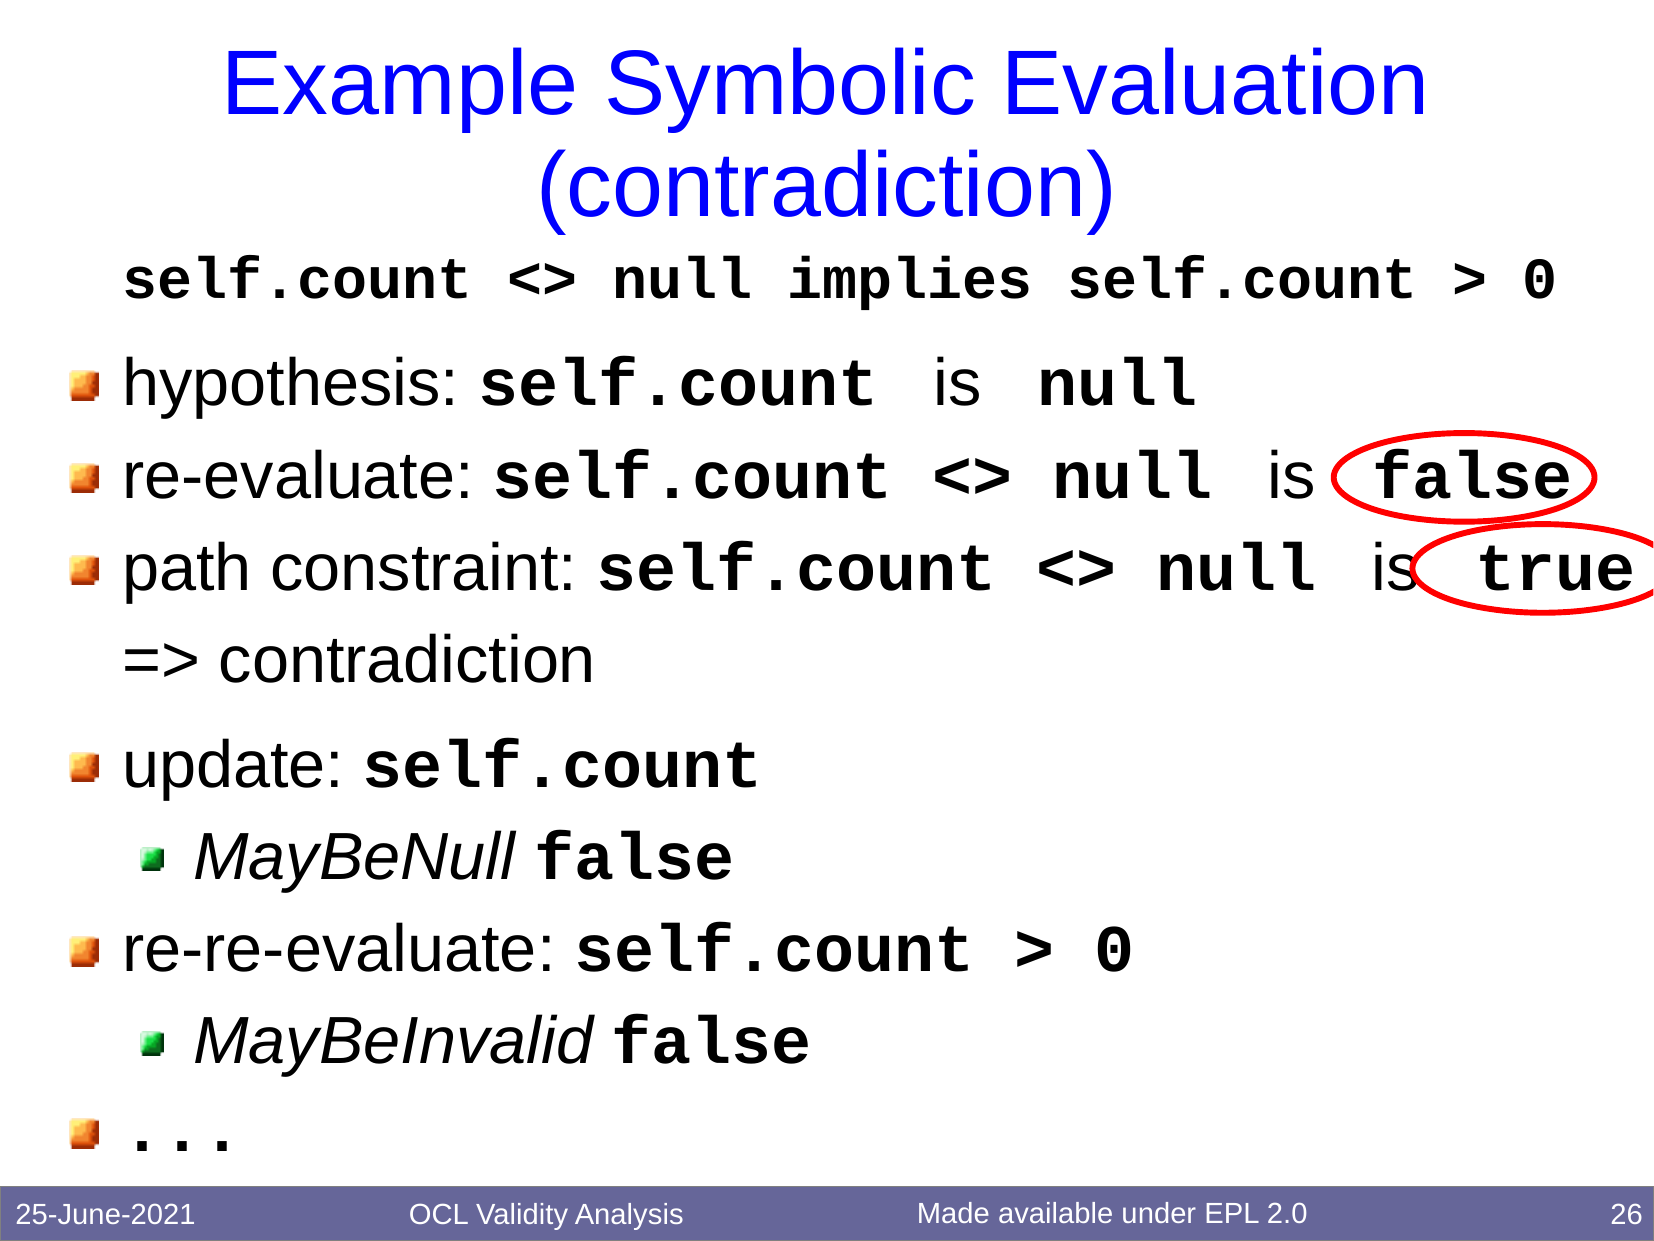

# Example Symbolic Evaluation (contradiction)
self.count <> null implies self.count > 0
hypothesis: self.count is null
re-evaluate: self.count <> null is false
path constraint: self.count <> null is true
=> contradiction
update: self.count
MayBeNull false
re-re-evaluate: self.count > 0
MayBeInvalid false
...
25-June-2021
OCL Validity Analysis
26